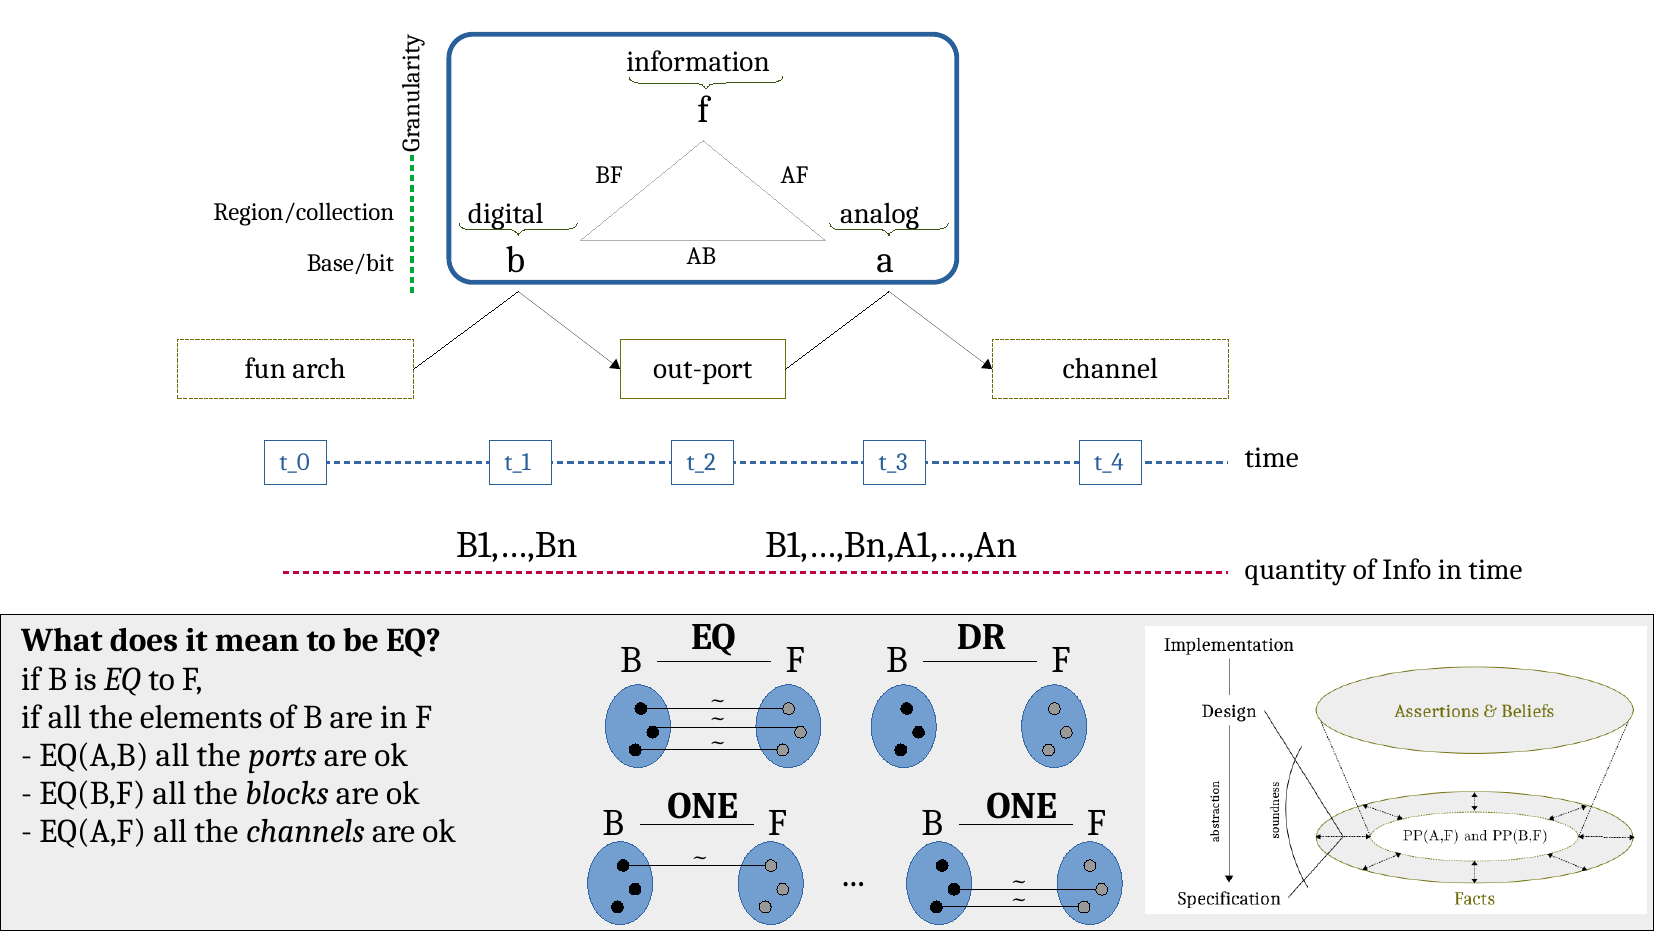

information
Granularity
f
BF
AF
digital
b
analog
a
Region/collection
AB
Base/bit
fun arch
out-port
channel
time
t_0
t_1
t_2
t_3
t_4
B1,…,Bn
B1,…,Bn,A1,…,An
quantity of Info in time
EQ
DR
What does it mean to be EQ?
if B is EQ to F,
if all the elements of B are in F
- EQ(A,B) all the ports are ok
- EQ(B,F) all the blocks are ok
- EQ(A,F) all the channels are ok
B
F
B
F
~
~
~
ONE
ONE
B
F
B
F
~
...
~
~